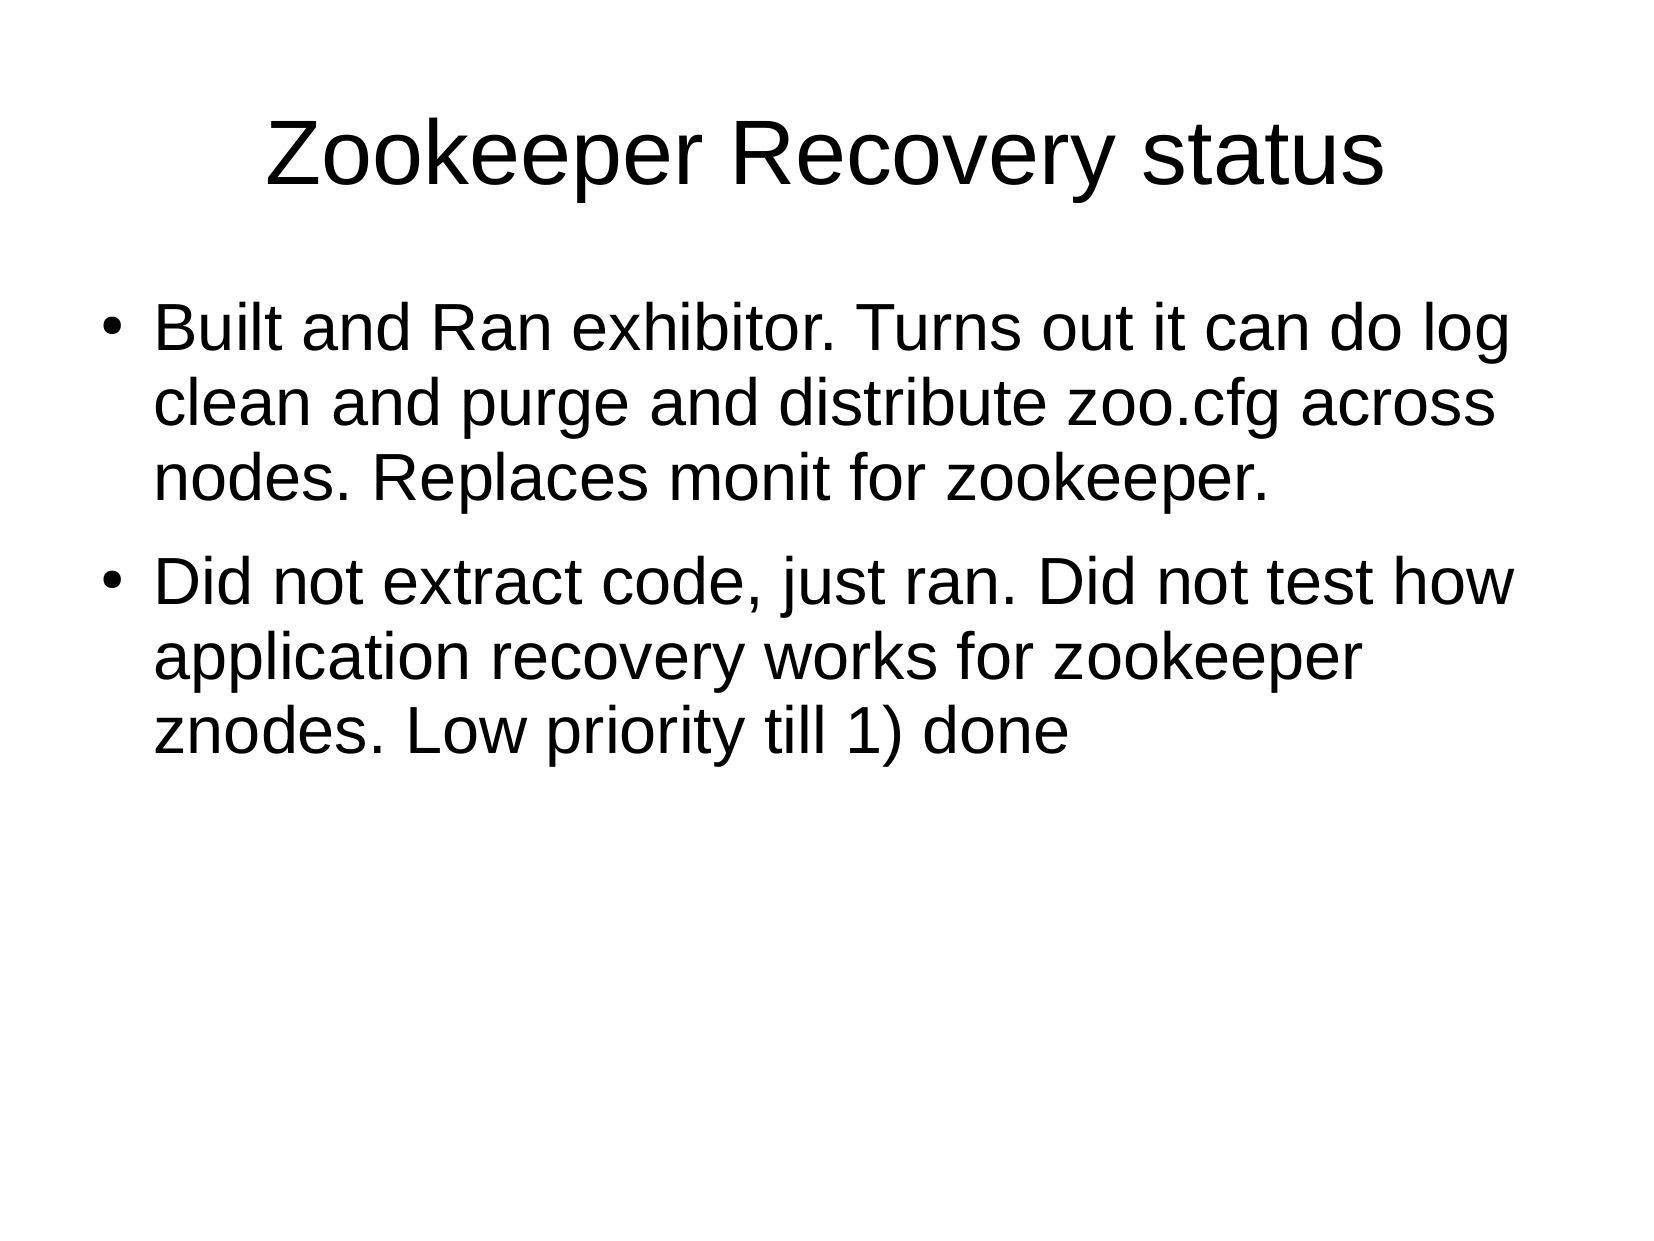

# Zookeeper Recovery status
Built and Ran exhibitor. Turns out it can do log clean and purge and distribute zoo.cfg across nodes. Replaces monit for zookeeper.
Did not extract code, just ran. Did not test how application recovery works for zookeeper znodes. Low priority till 1) done